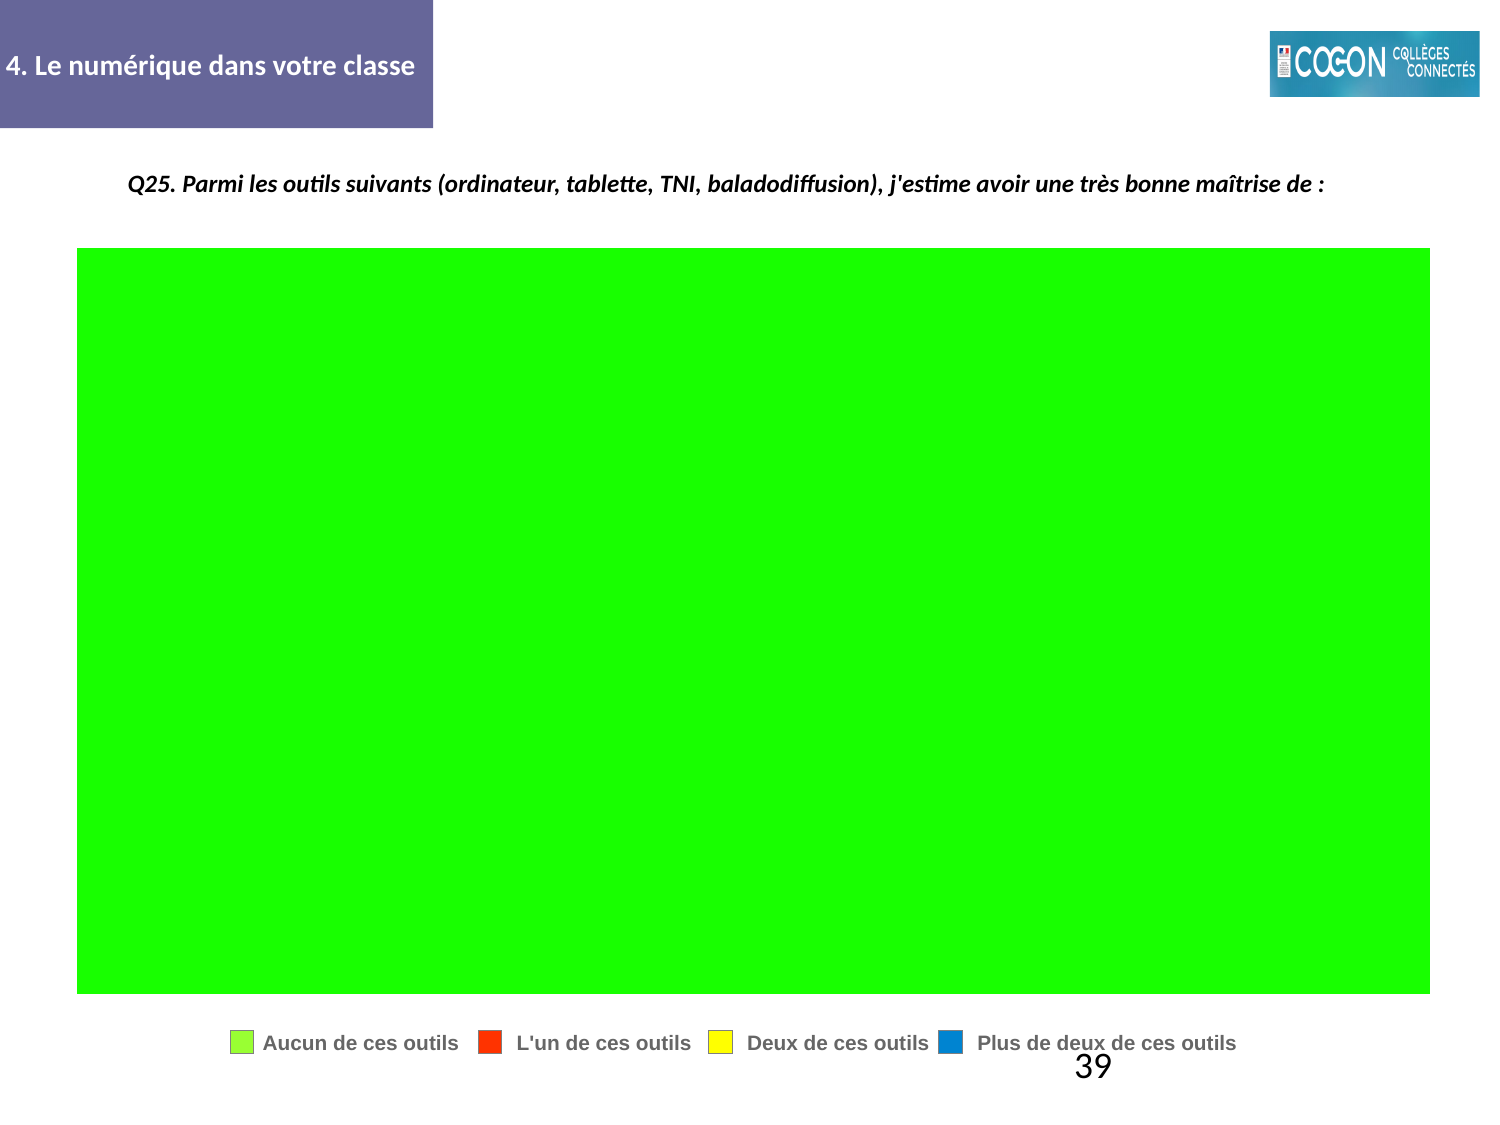

4. Le numérique dans votre classe
Q25. Parmi les outils suivants (ordinateur, tablette, TNI, baladodiffusion), j'estime avoir une très bonne maîtrise de :
Aucun de ces outils
L'un de ces outils
Deux de ces outils
Plus de deux de ces outils